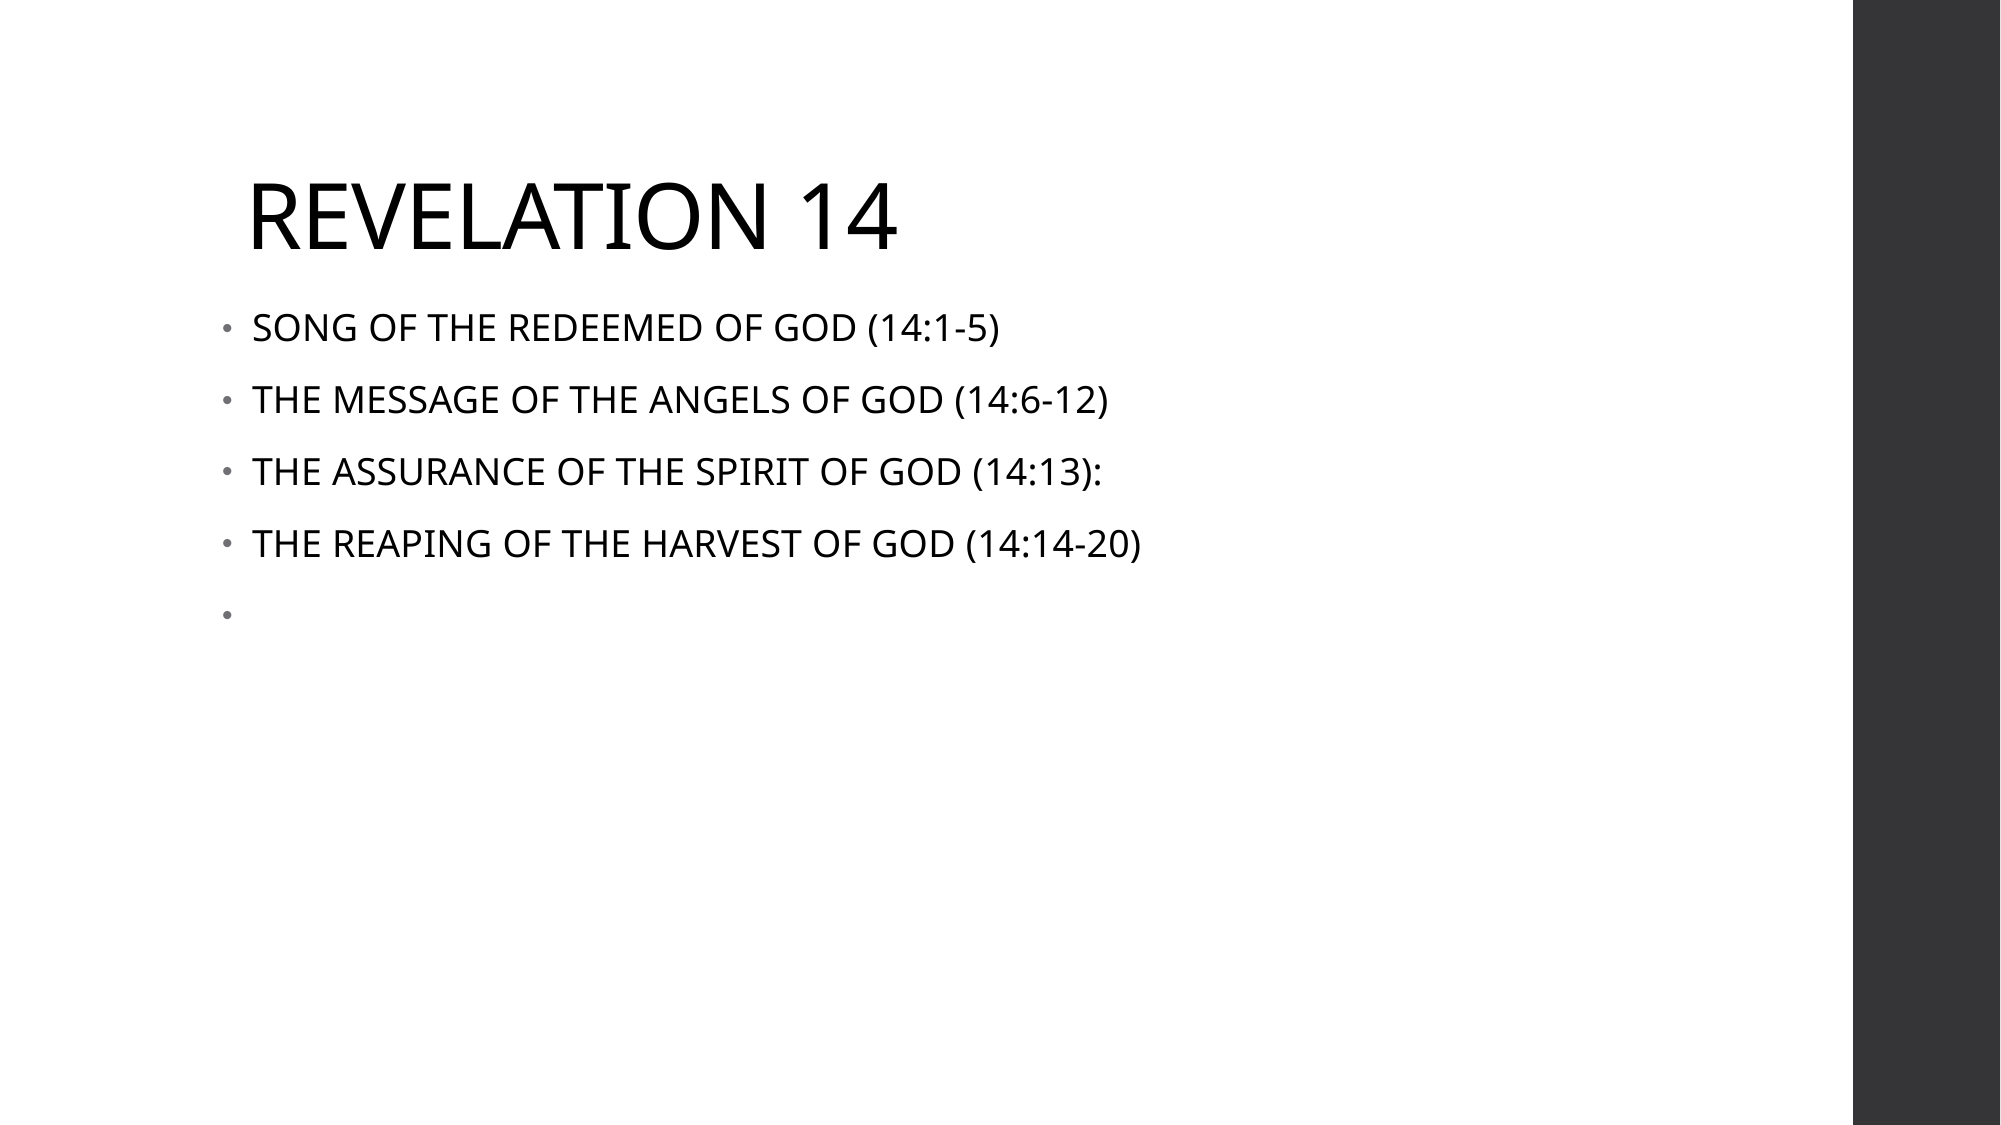

# REVELATION 14
SONG OF THE REDEEMED OF GOD (14:1-5)
THE MESSAGE OF THE ANGELS OF GOD (14:6-12)
THE ASSURANCE OF THE SPIRIT OF GOD (14:13):
THE REAPING OF THE HARVEST OF GOD (14:14-20)